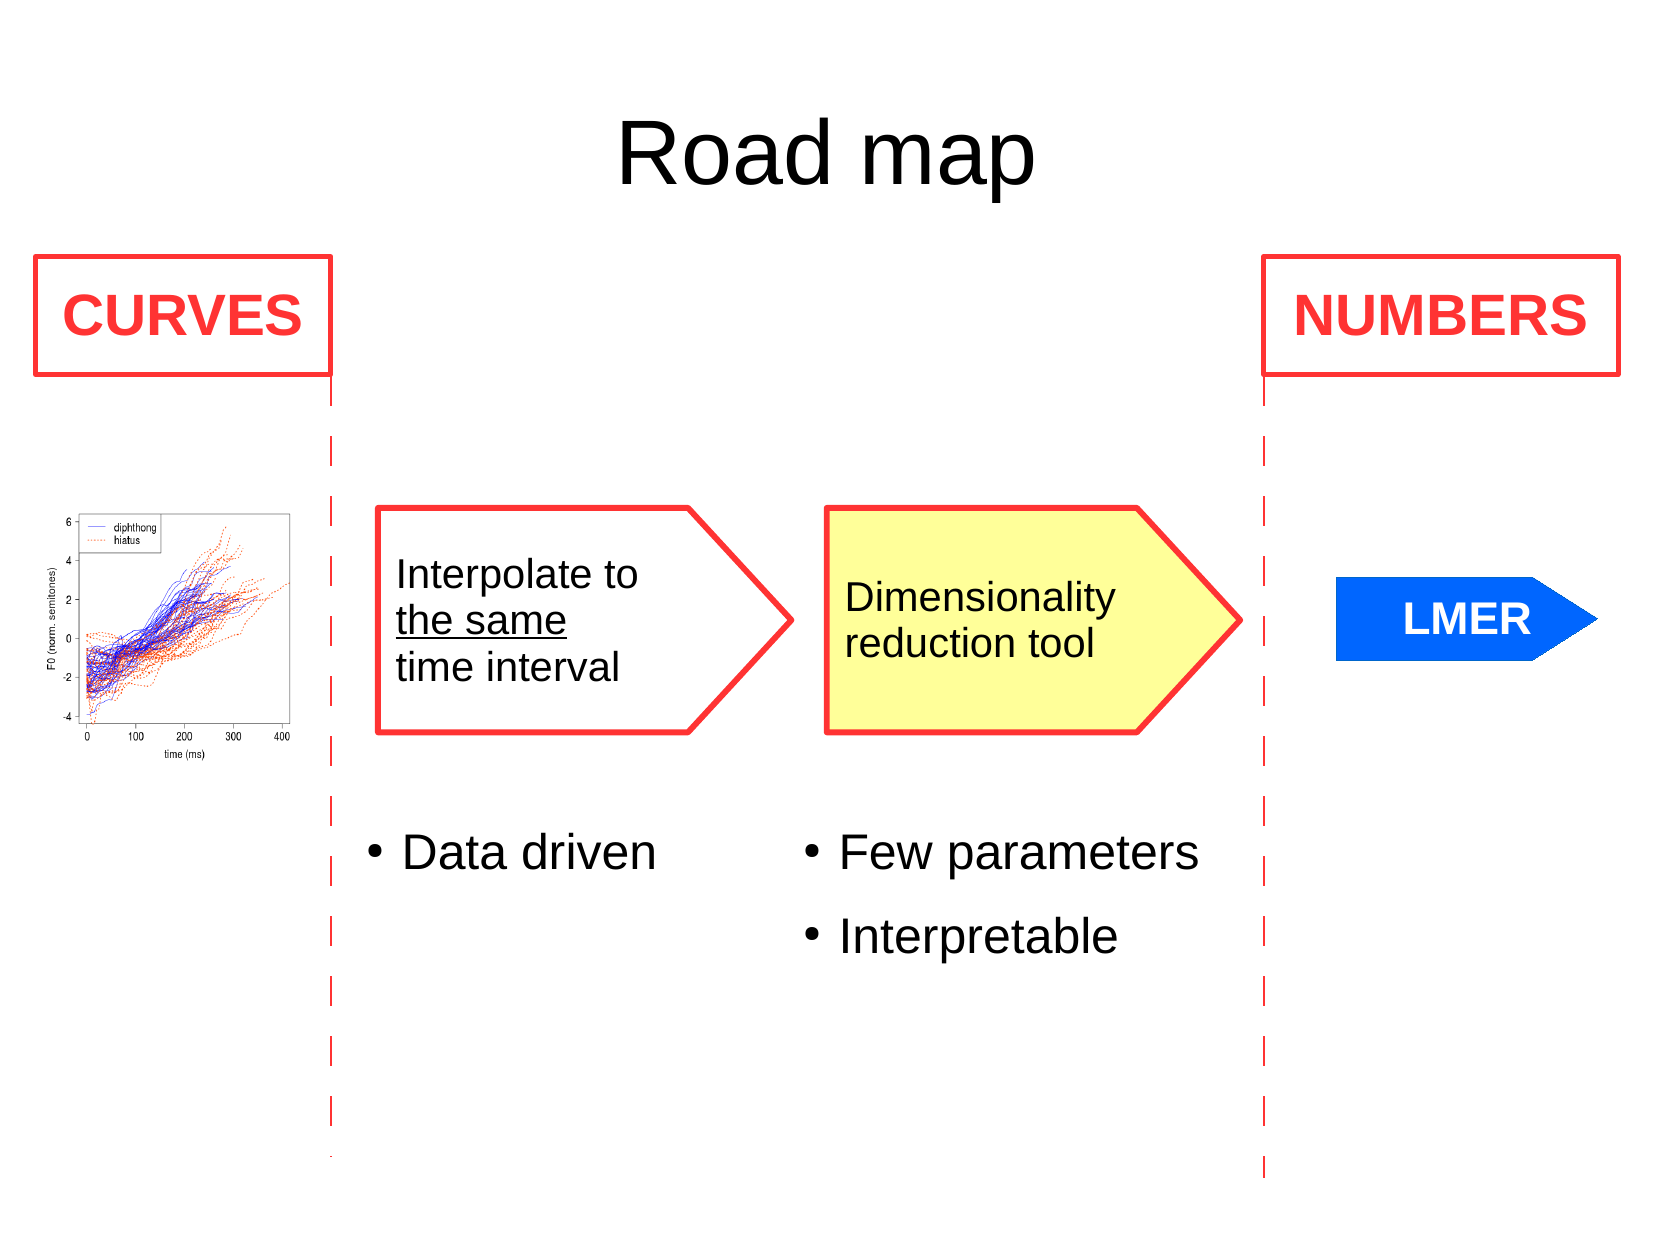

# Road map
CURVES
NUMBERS
Interpolate to the same time interval
Dimensionality reduction tool
LMER
Data driven
Few parameters
Interpretable